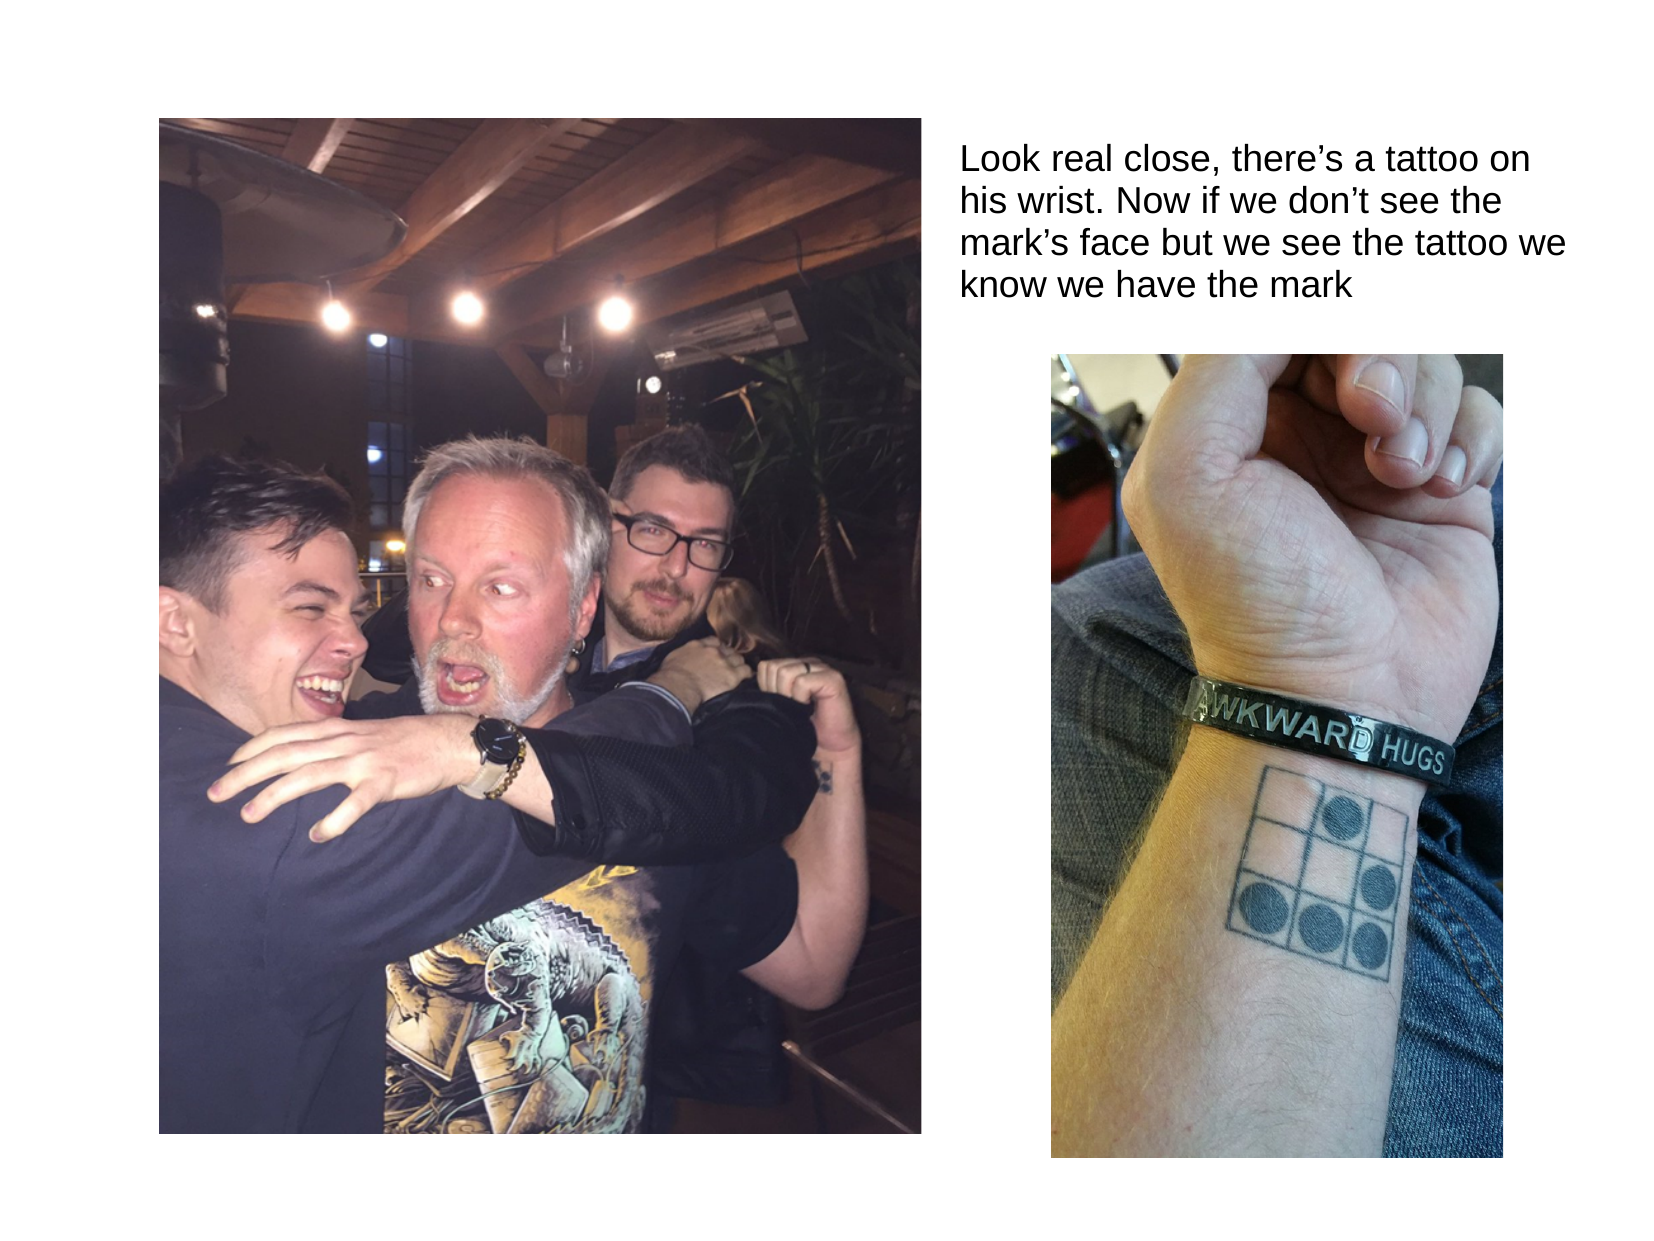

Look real close, there’s a tattoo on his wrist. Now if we don’t see the mark’s face but we see the tattoo we know we have the mark